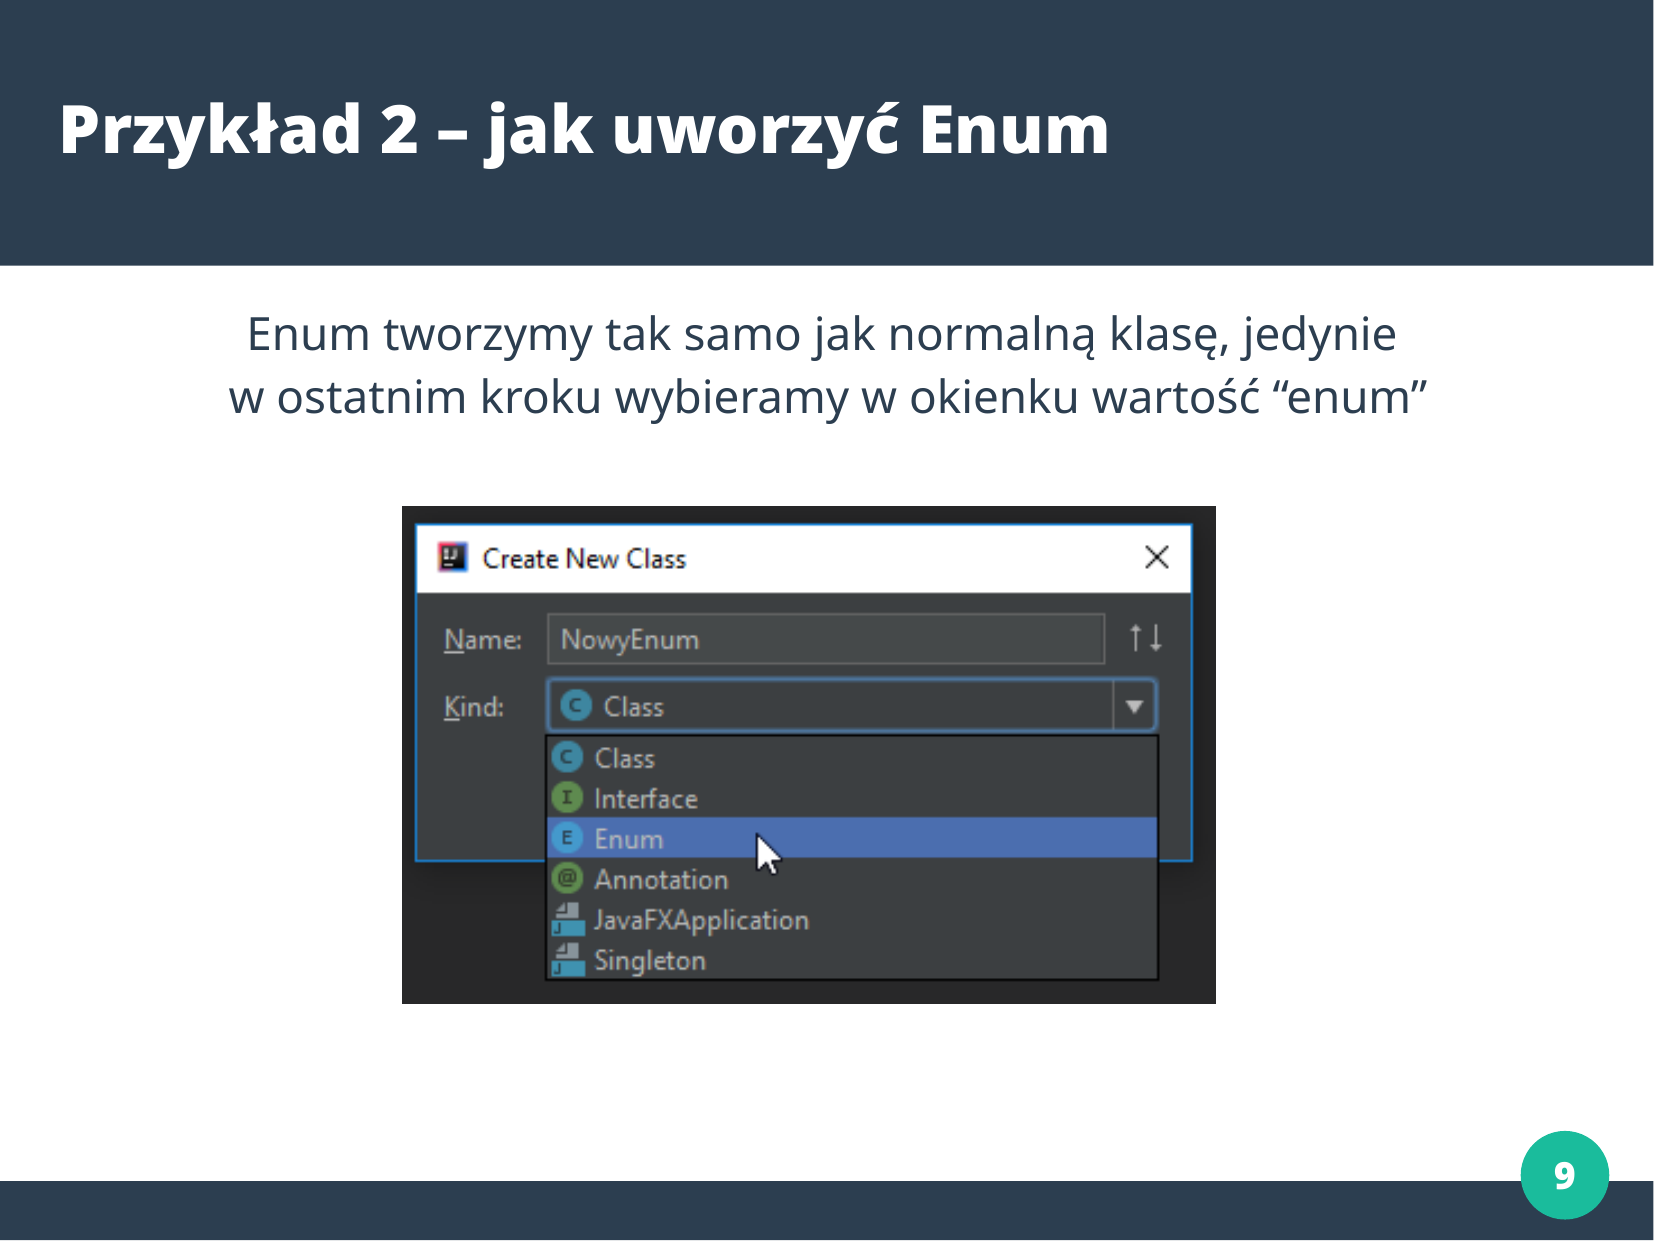

# Przykład 2 – jak uworzyć Enum
Enum tworzymy tak samo jak normalną klasę, jedynie
 w ostatnim kroku wybieramy w okienku wartość “enum”
9